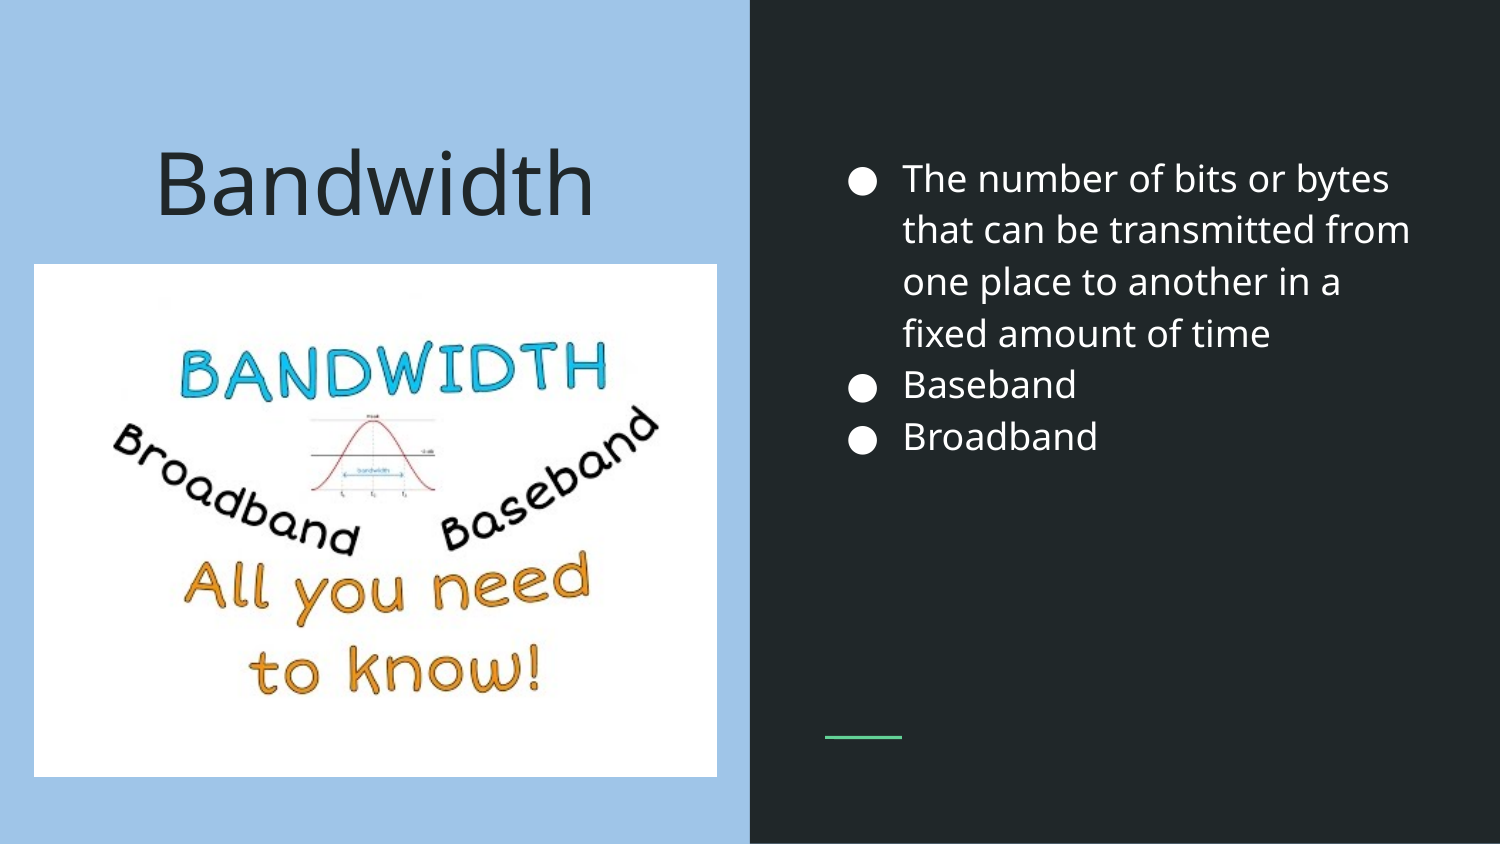

# Bandwidth
The number of bits or bytes that can be transmitted from one place to another in a fixed amount of time
Baseband
Broadband